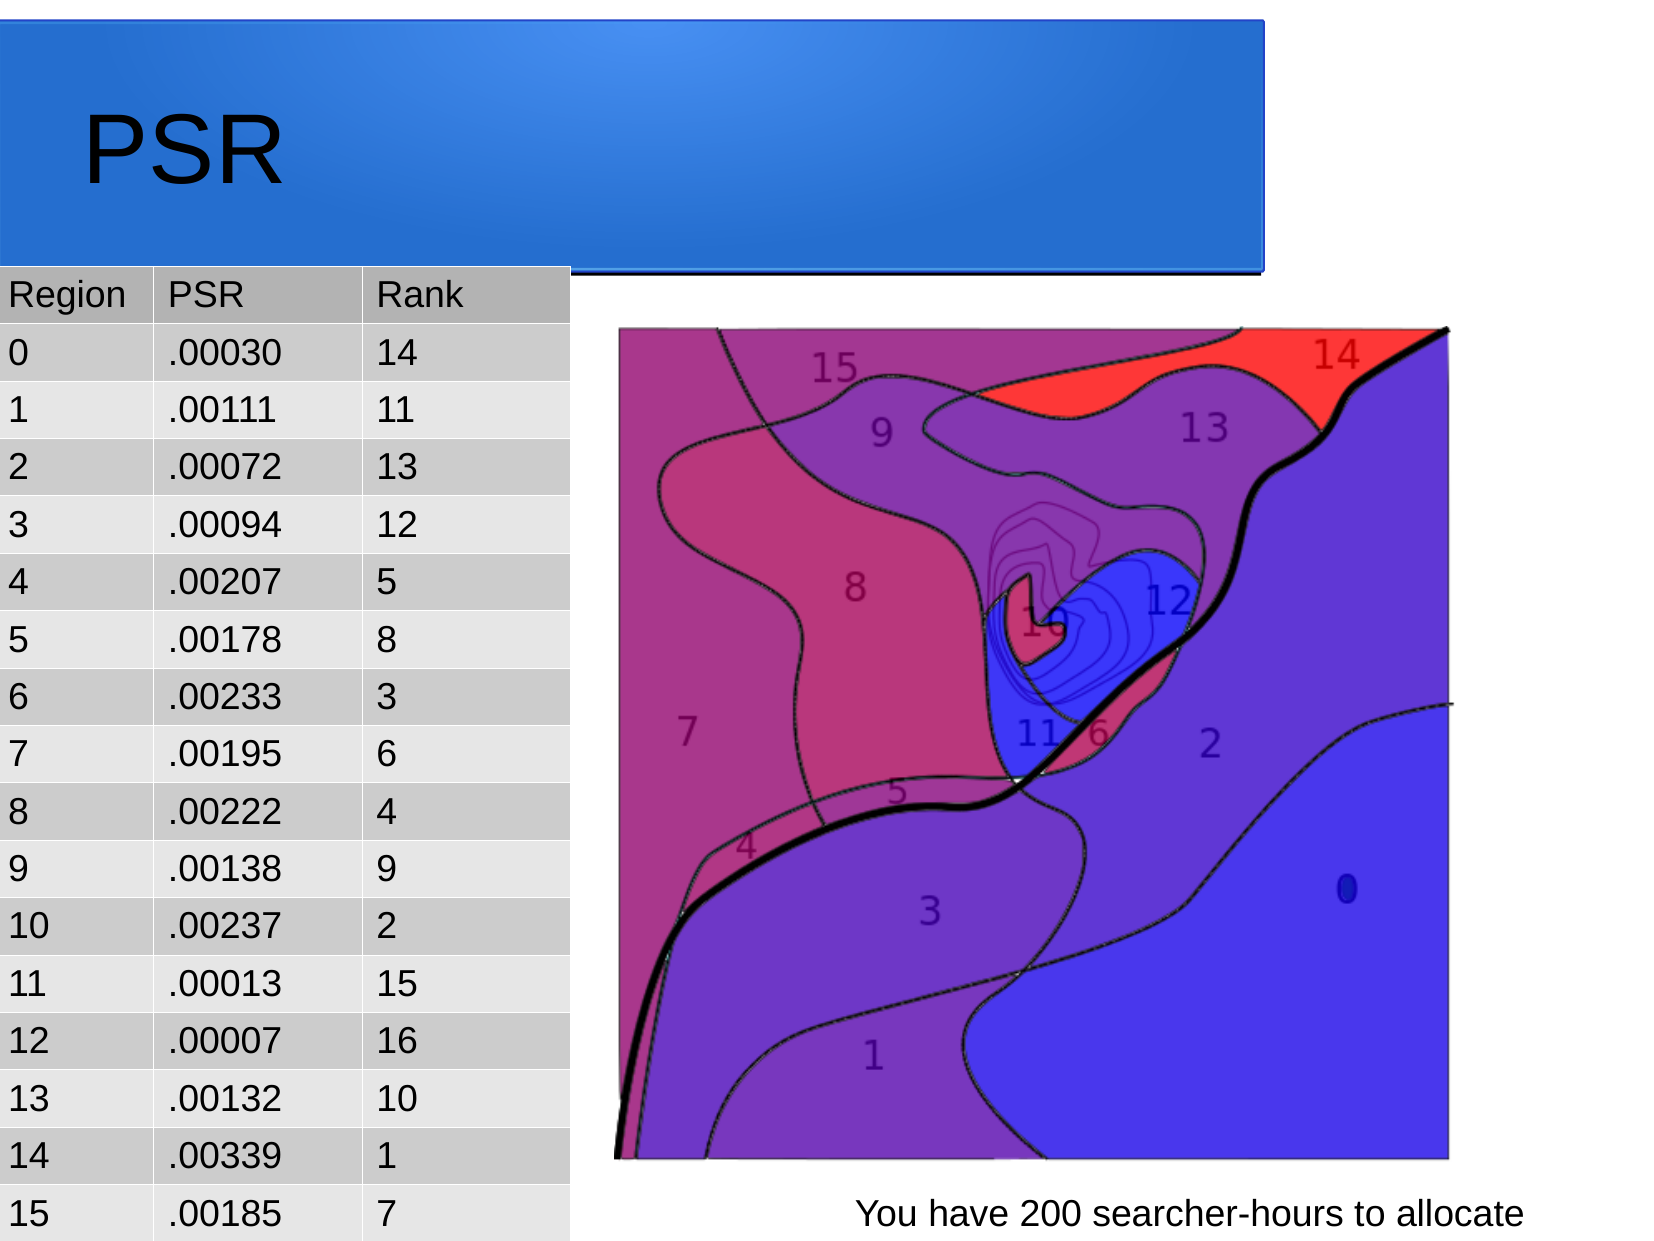

# PSR
| Region | PSR | Rank |
| --- | --- | --- |
| 0 | .00030 | 14 |
| 1 | .00111 | 11 |
| 2 | .00072 | 13 |
| 3 | .00094 | 12 |
| 4 | .00207 | 5 |
| 5 | .00178 | 8 |
| 6 | .00233 | 3 |
| 7 | .00195 | 6 |
| 8 | .00222 | 4 |
| 9 | .00138 | 9 |
| 10 | .00237 | 2 |
| 11 | .00013 | 15 |
| 12 | .00007 | 16 |
| 13 | .00132 | 10 |
| 14 | .00339 | 1 |
| 15 | .00185 | 7 |
You have 200 searcher-hours to allocate